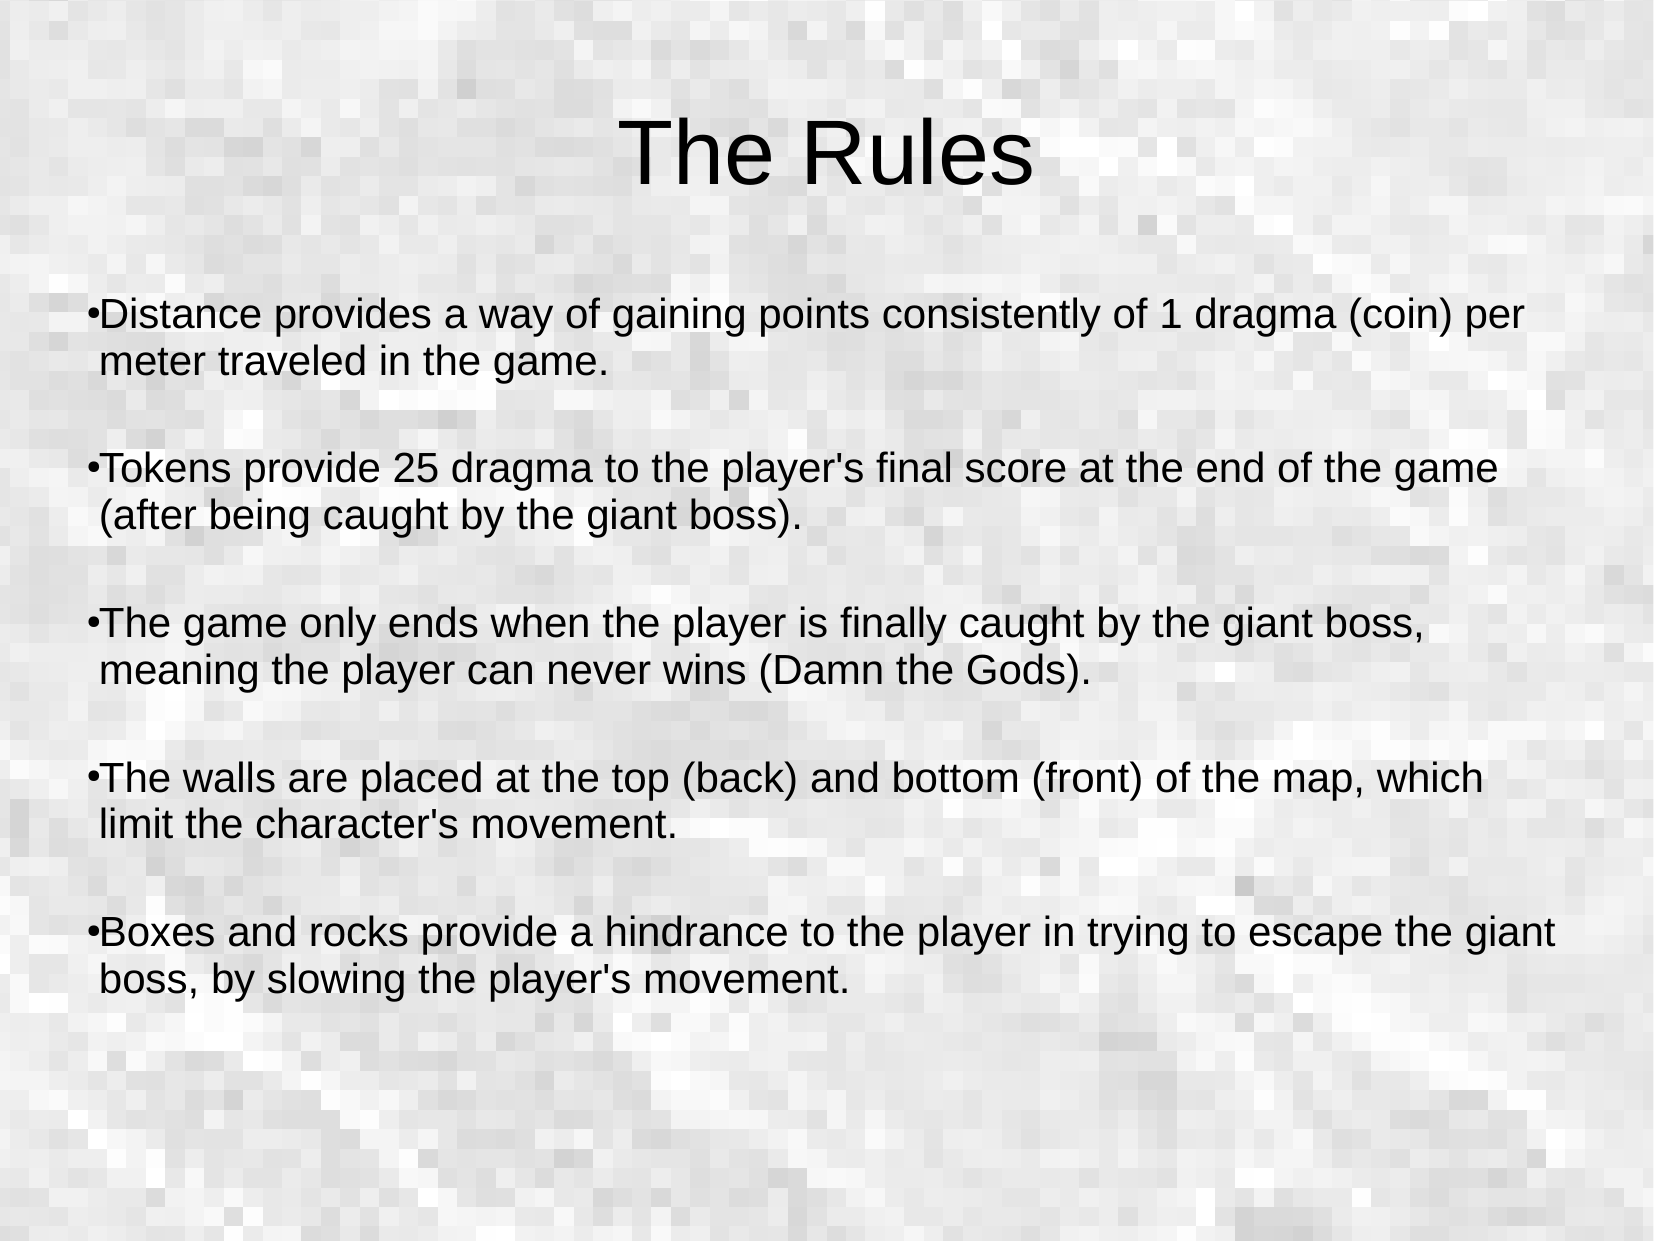

# The Rules
Distance provides a way of gaining points consistently of 1 dragma (coin) per meter traveled in the game.
Tokens provide 25 dragma to the player's final score at the end of the game (after being caught by the giant boss).
The game only ends when the player is finally caught by the giant boss, meaning the player can never wins (Damn the Gods).
The walls are placed at the top (back) and bottom (front) of the map, which limit the character's movement.
Boxes and rocks provide a hindrance to the player in trying to escape the giant boss, by slowing the player's movement.